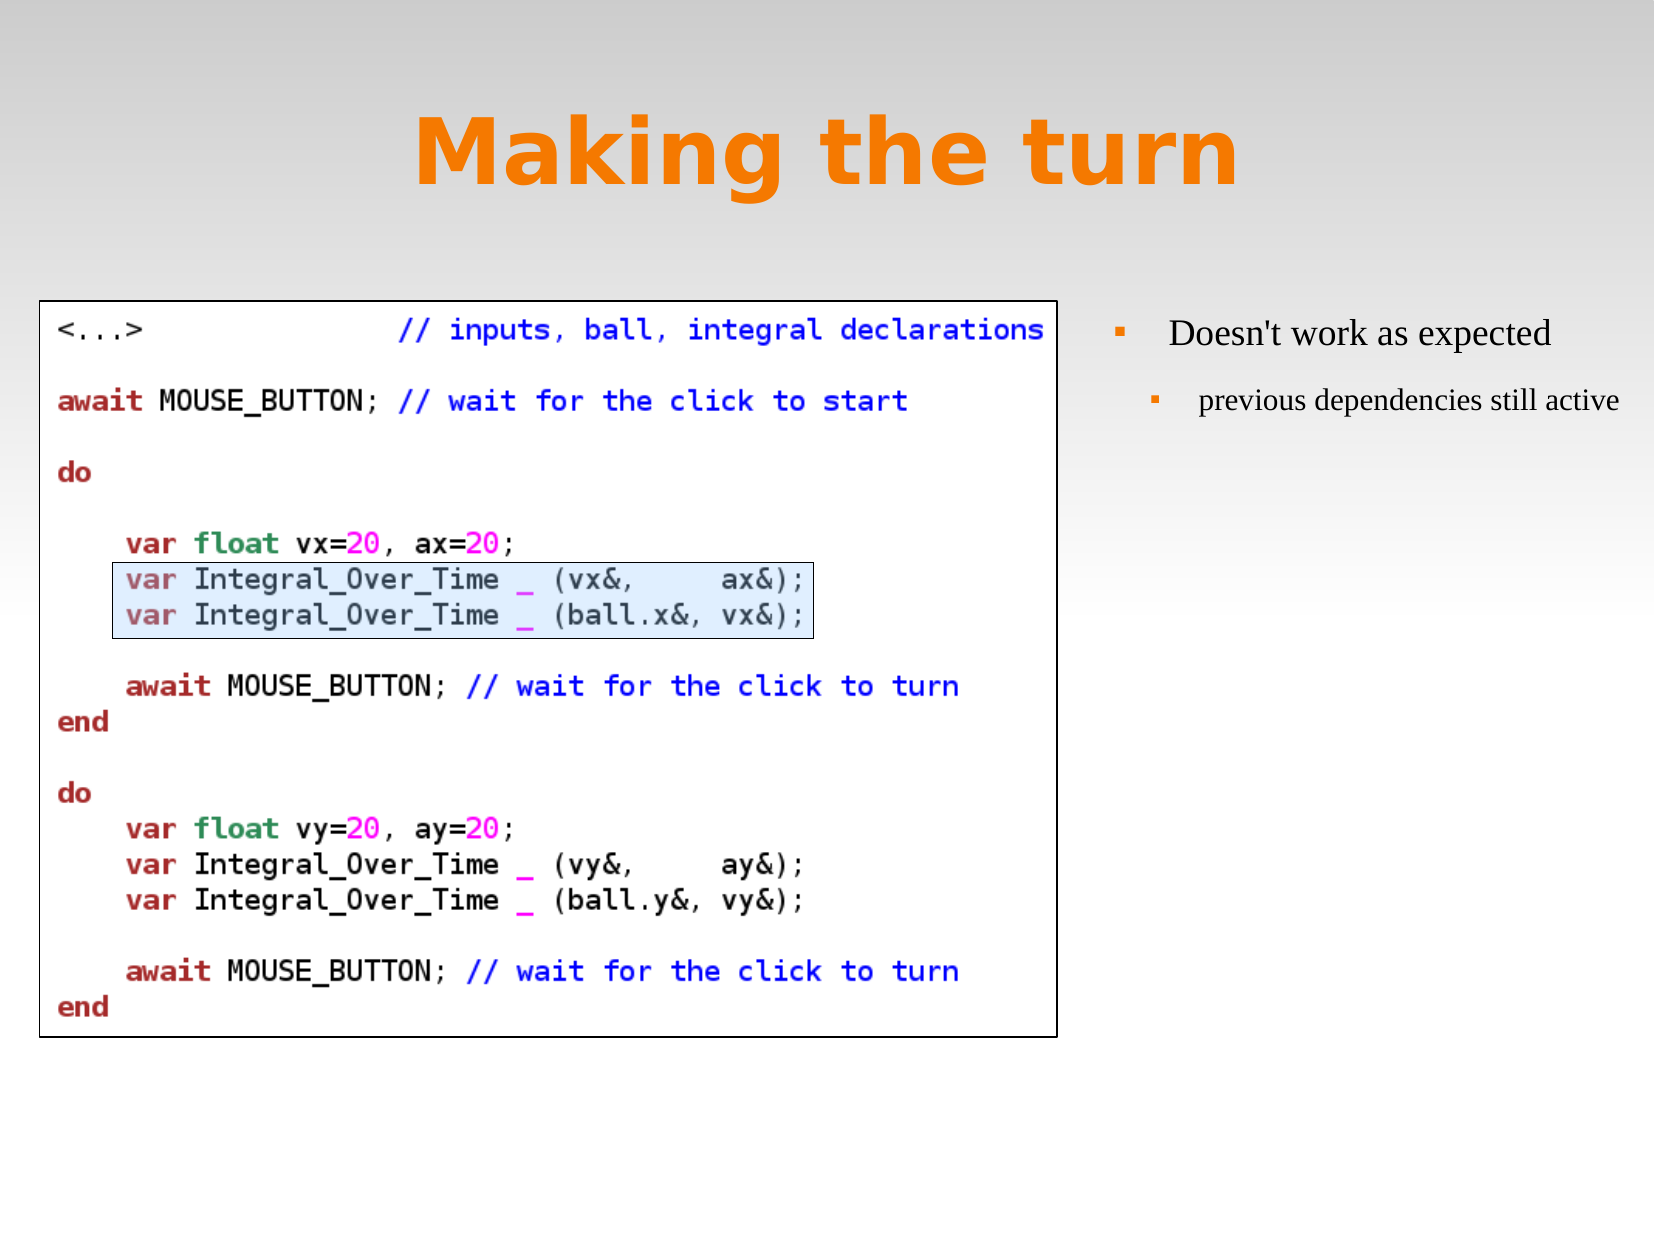

# Making the turn
Doesn't work as expected
previous dependencies still active